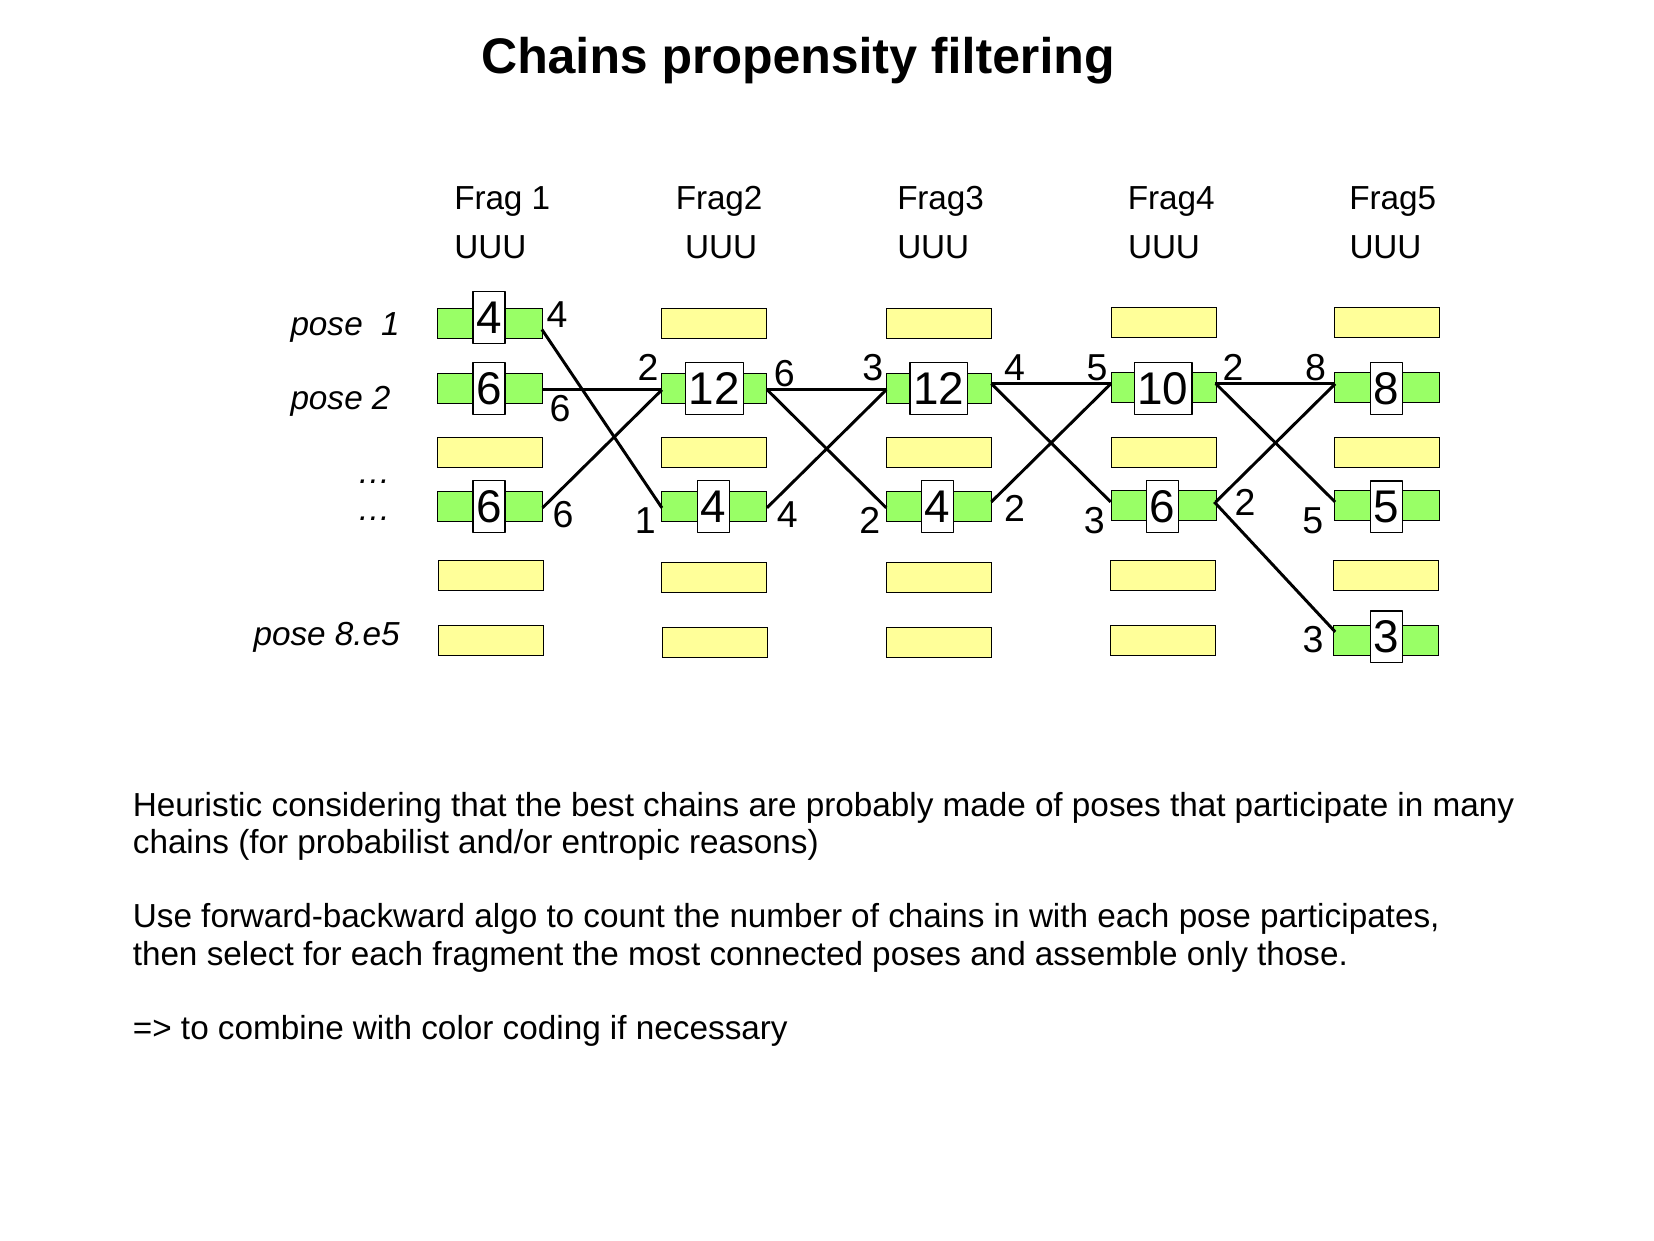

Chains propensity filtering
Frag 1		Frag2		Frag3		 Frag4		 Frag5
UUU		 UUU		UUU		 UUU	 UUU
4
6
6
4
6
12
12
10
8
6
4
4
6
5
3
pose 1
pose 2
…
…
pose 8.e5
2
1
3
2
4
2
5
3
2
2
8
5
3
6
4
Heuristic considering that the best chains are probably made of poses that participate in many chains (for probabilist and/or entropic reasons)
Use forward-backward algo to count the number of chains in with each pose participates, then select for each fragment the most connected poses and assemble only those.
=> to combine with color coding if necessary